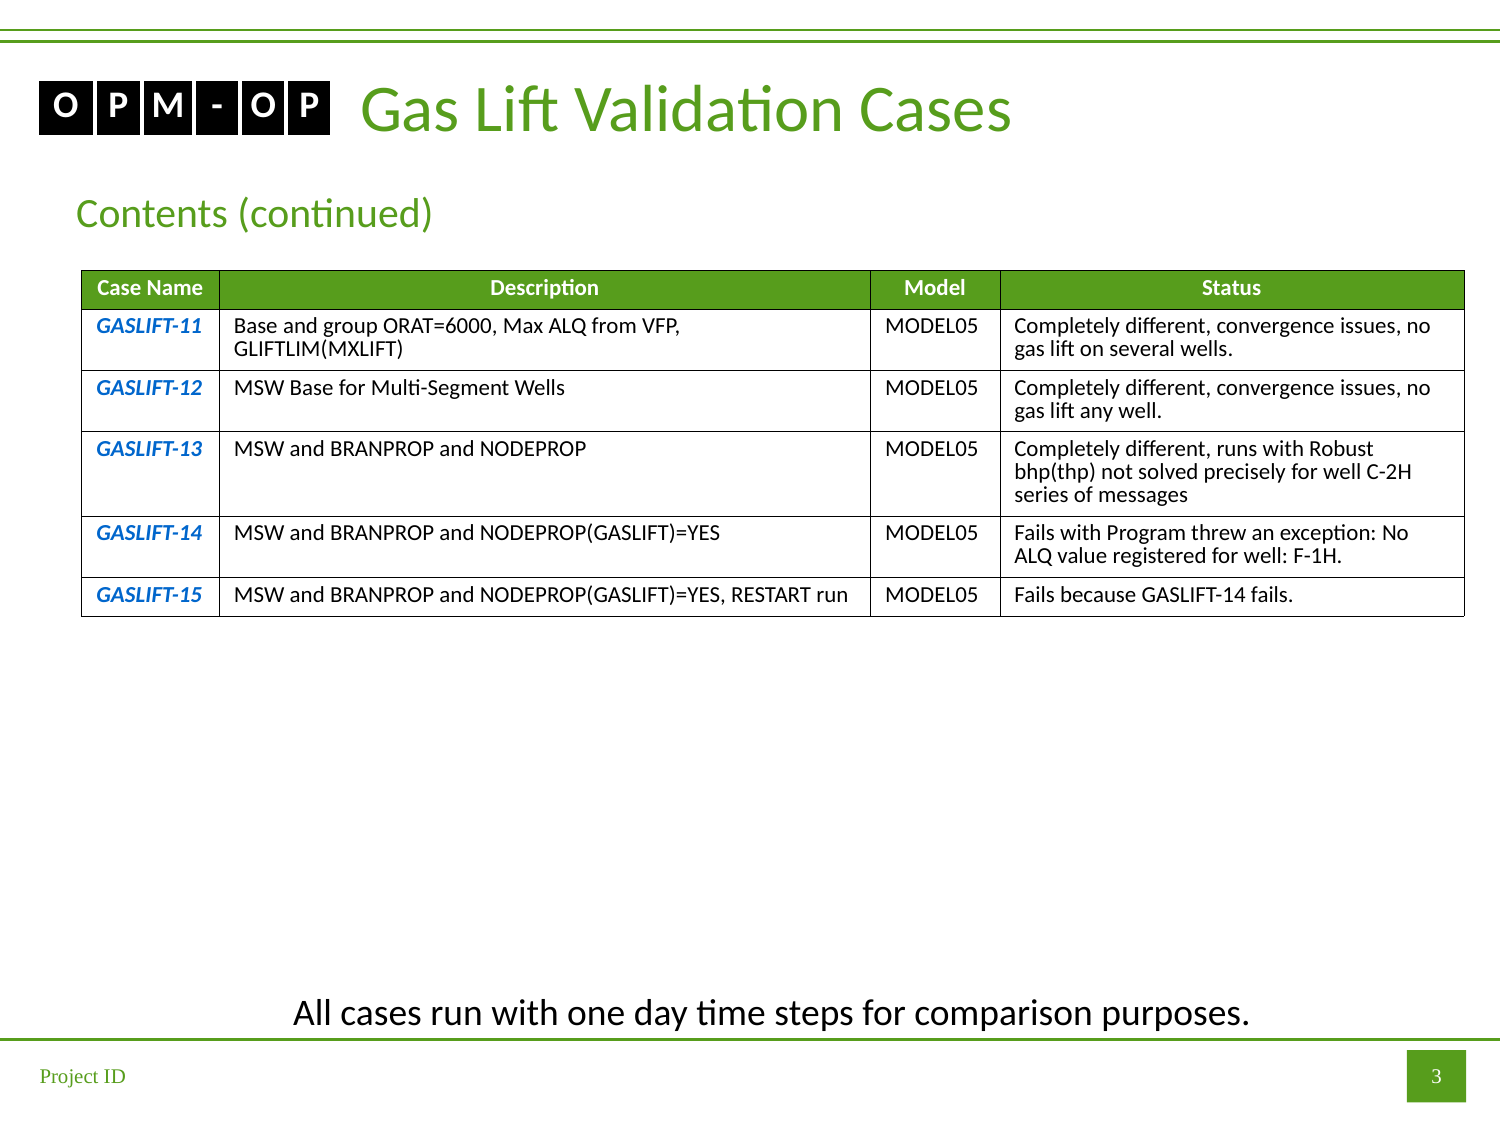

# Gas Lift Validation Cases
Contents (continued)
| Case Name | Description | Model | Status |
| --- | --- | --- | --- |
| GASLIFT-11 | Base and group ORAT=6000, Max ALQ from VFP, GLIFTLIM(MXLIFT) | MODEL05 | Completely different, convergence issues, no gas lift on several wells. |
| GASLIFT-12 | MSW Base for Multi-Segment Wells | MODEL05 | Completely different, convergence issues, no gas lift any well. |
| GASLIFT-13 | MSW and BRANPROP and NODEPROP | MODEL05 | Completely different, runs with Robust bhp(thp) not solved precisely for well C-2H series of messages |
| GASLIFT-14 | MSW and BRANPROP and NODEPROP(GASLIFT)=YES | MODEL05 | Fails with Program threw an exception: No ALQ value registered for well: F-1H. |
| GASLIFT-15 | MSW and BRANPROP and NODEPROP(GASLIFT)=YES, RESTART run | MODEL05 | Fails because GASLIFT-14 fails. |
All cases run with one day time steps for comparison purposes.
Project ID
3